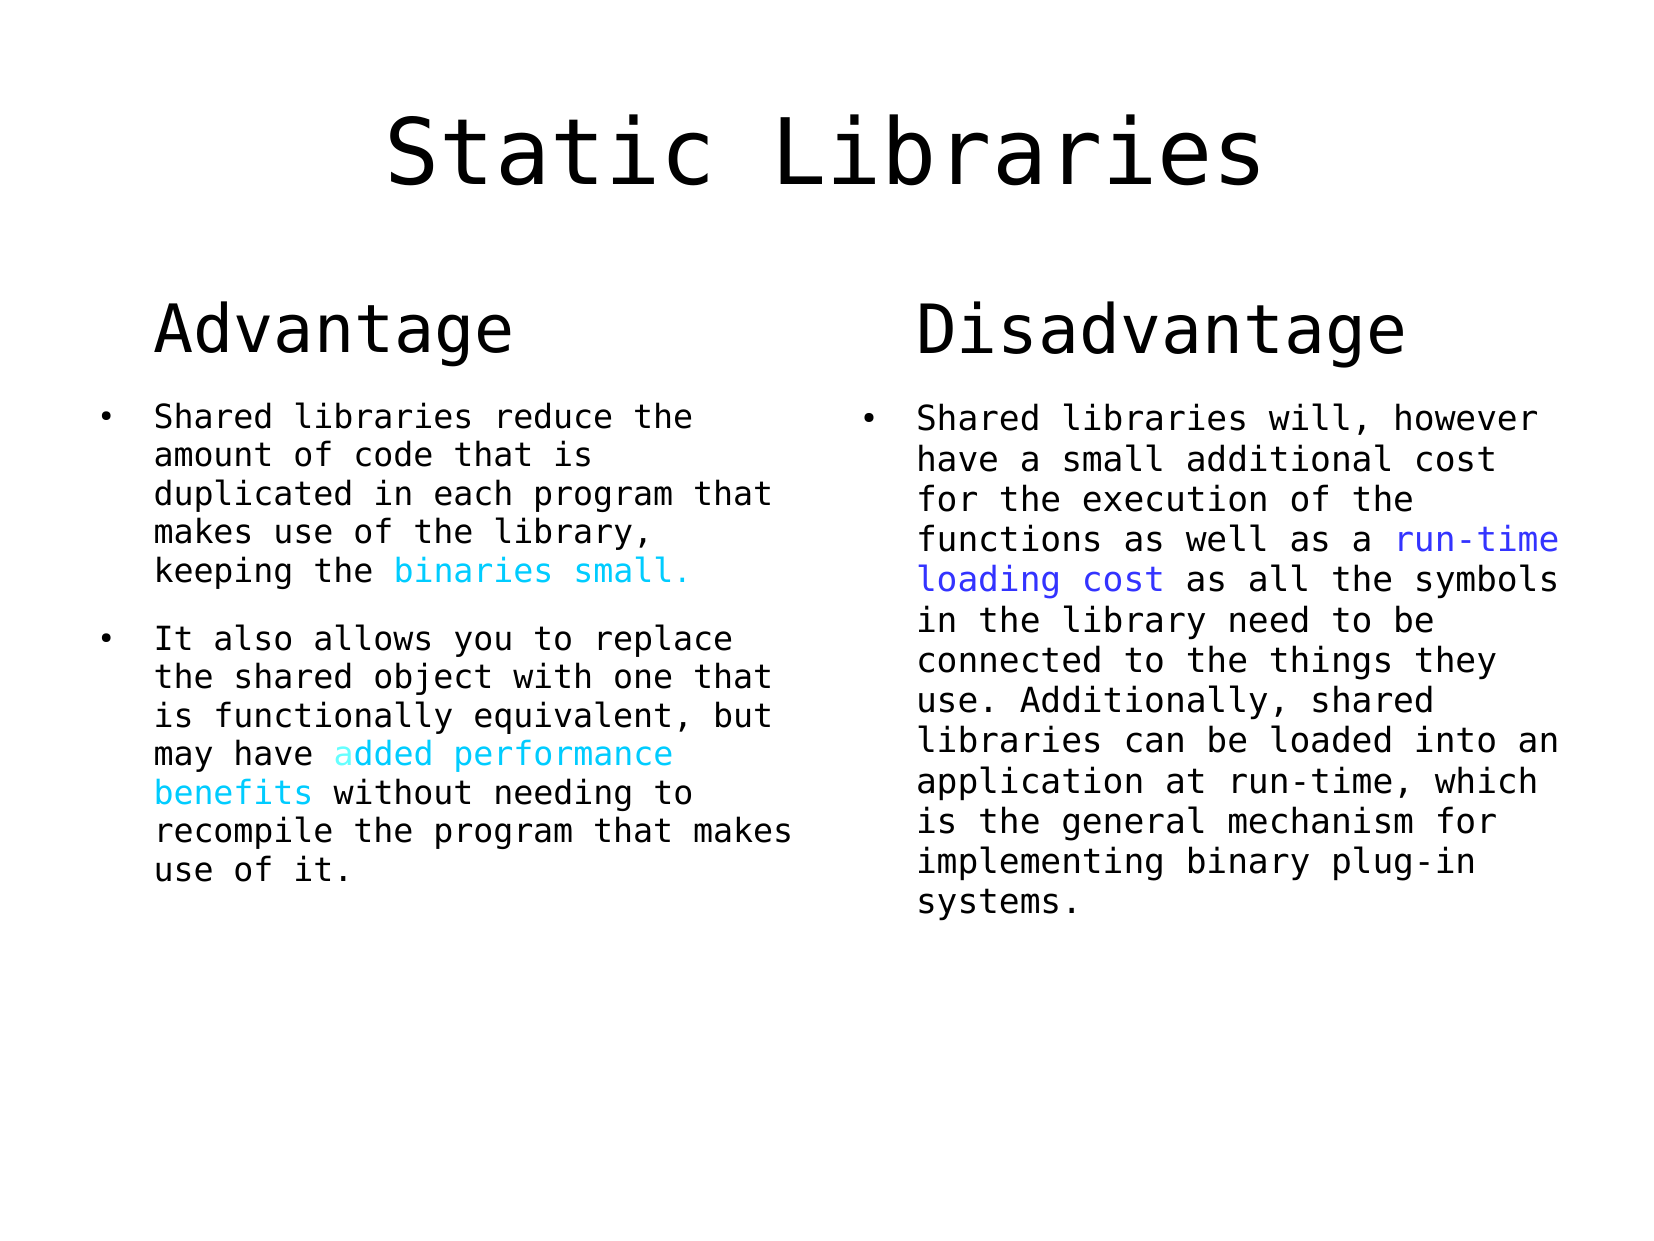

# Static Libraries
Advantage
Shared libraries reduce the amount of code that is duplicated in each program that makes use of the library, keeping the binaries small.
It also allows you to replace the shared object with one that is functionally equivalent, but may have added performance benefits without needing to recompile the program that makes use of it.
Disadvantage
Shared libraries will, however have a small additional cost for the execution of the functions as well as a run-time loading cost as all the symbols in the library need to be connected to the things they use. Additionally, shared libraries can be loaded into an application at run-time, which is the general mechanism for implementing binary plug-in systems.